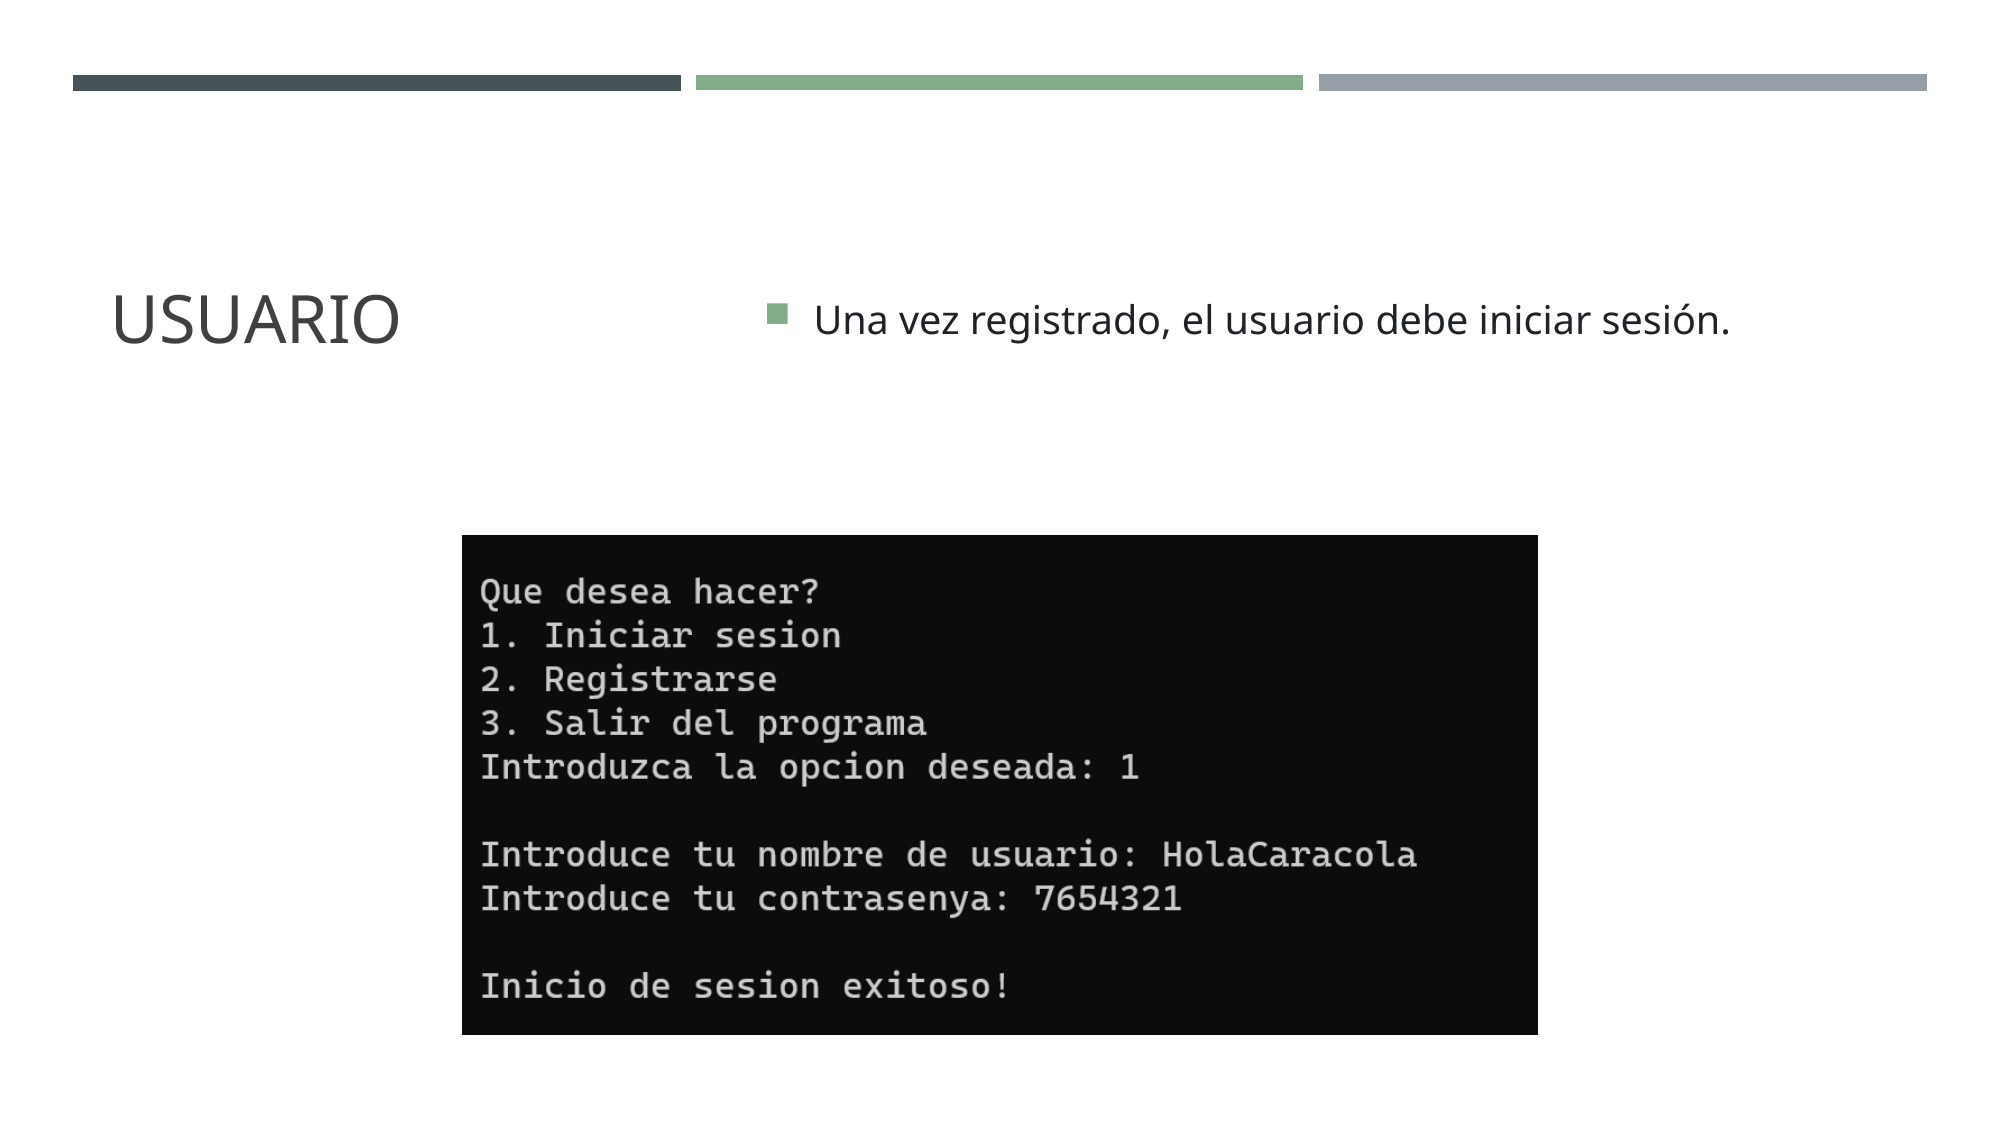

# usuario
Una vez registrado, el usuario debe iniciar sesión.